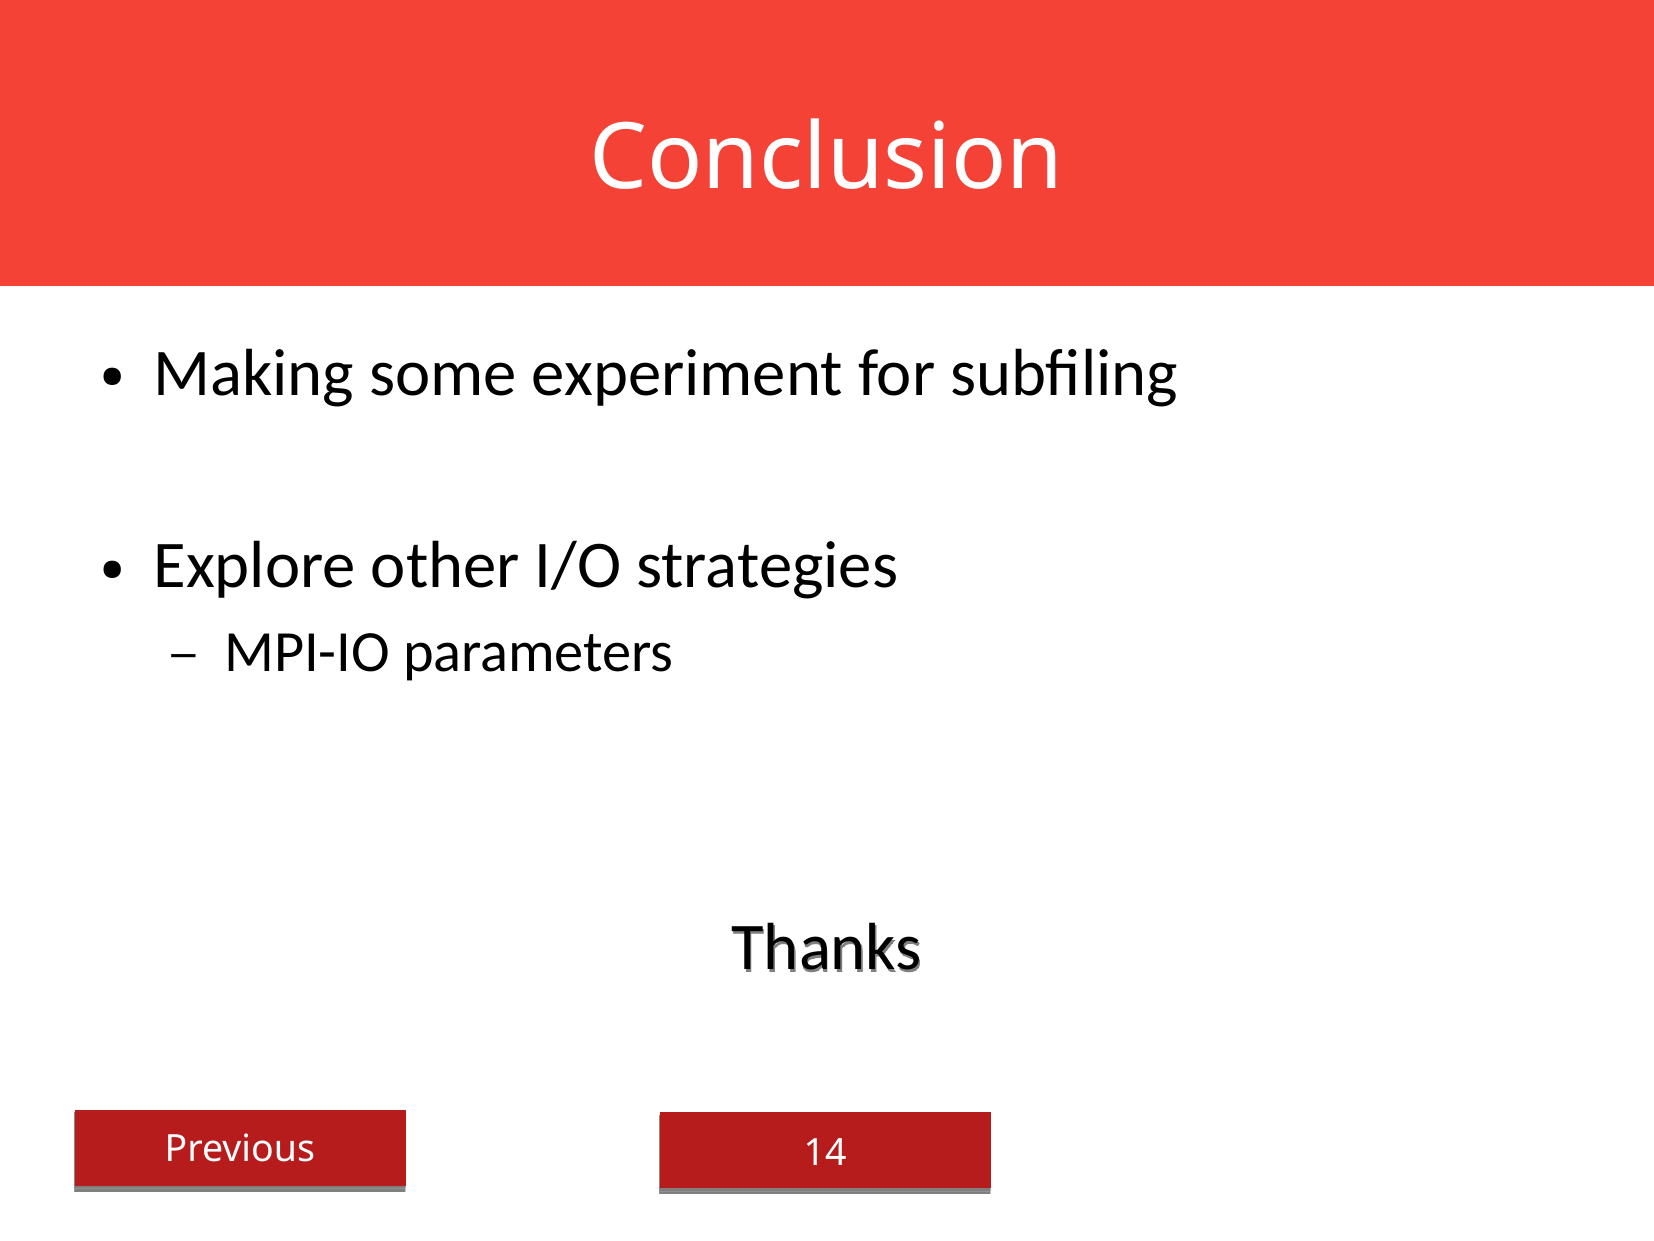

# Conclusion
Making some experiment for subfiling
Explore other I/O strategies
MPI-IO parameters
Thanks
Previous